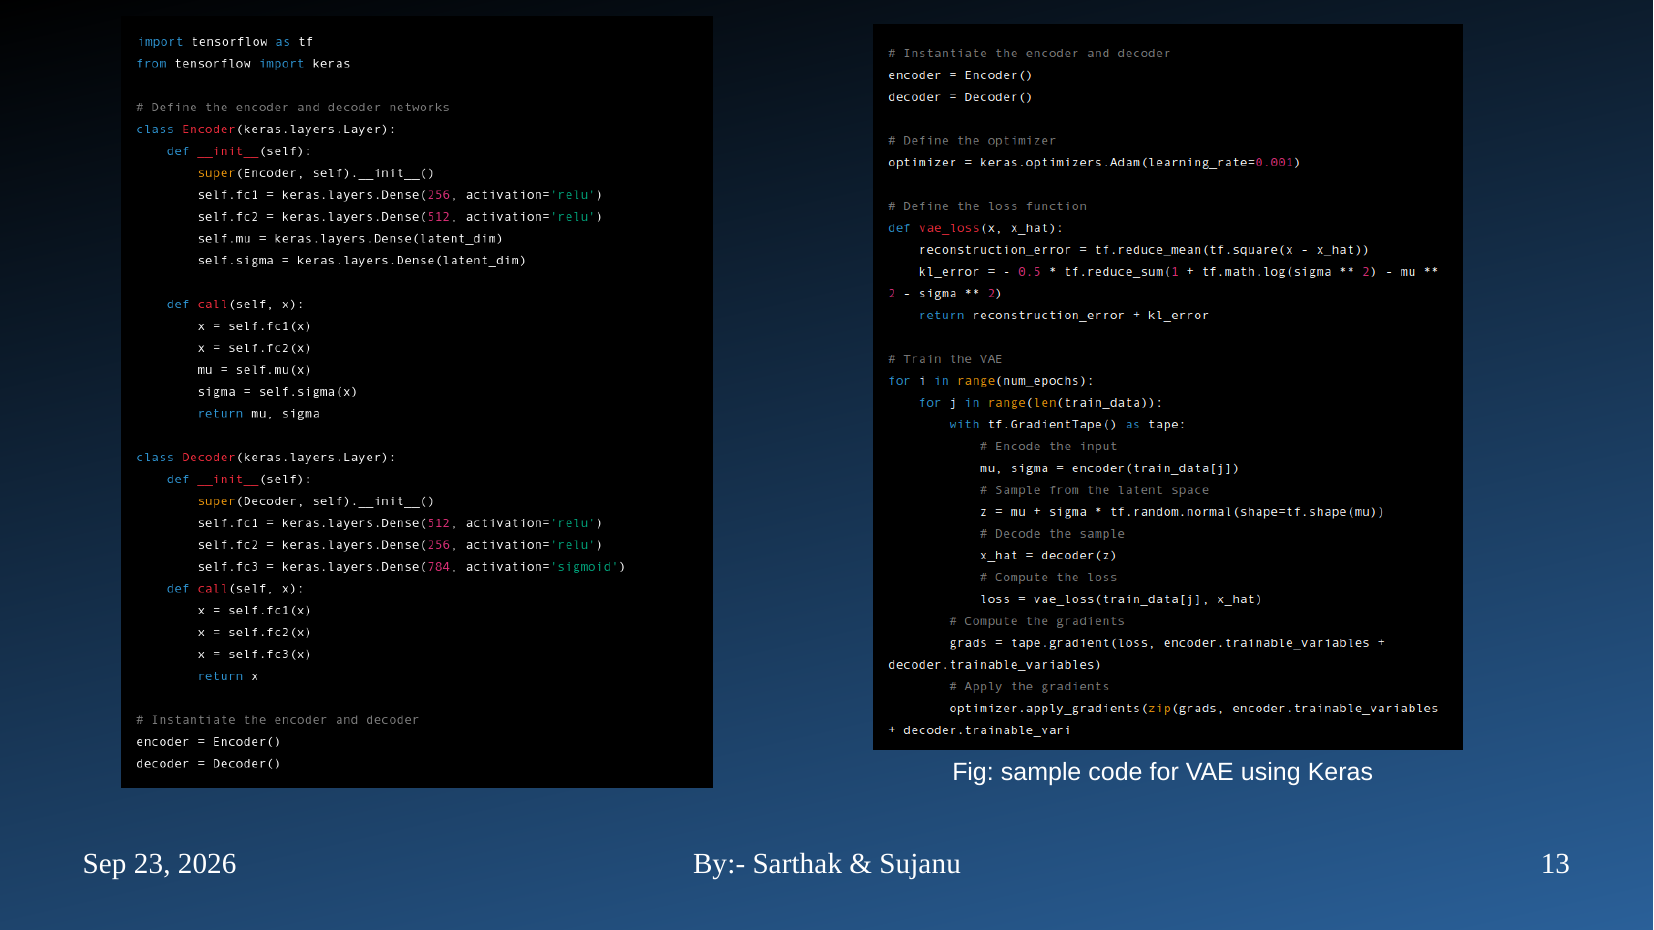

Fig: sample code for VAE using Keras
By:- Sarthak & Sujanu
13